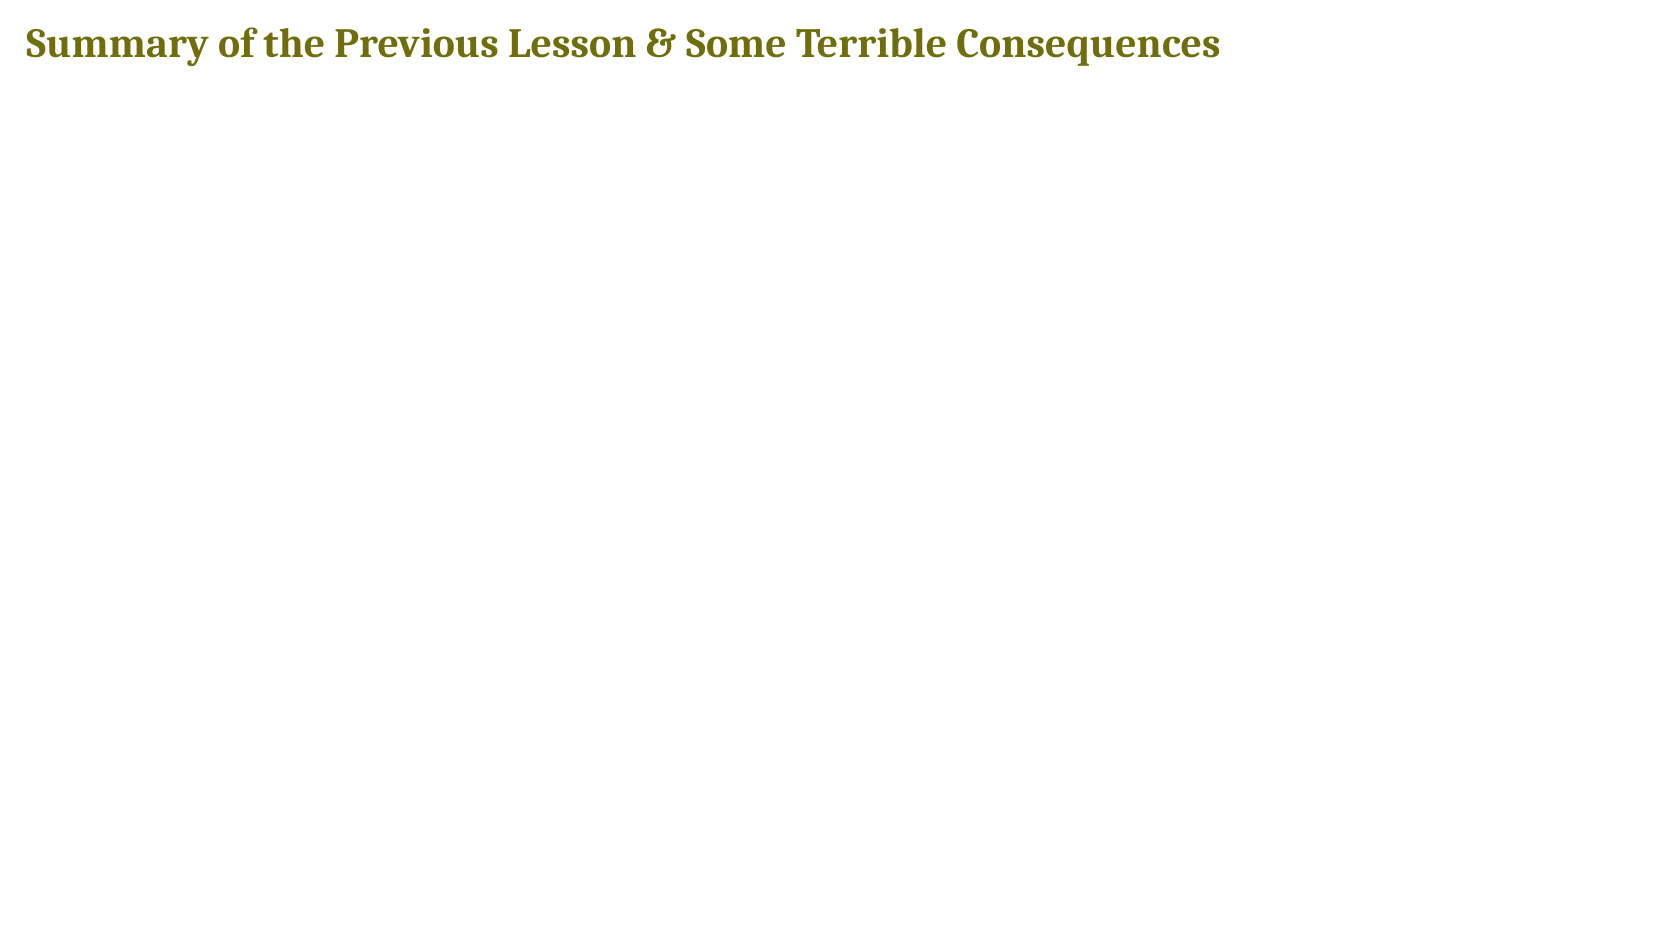

Summary of the Previous Lesson & Some Terrible Consequences